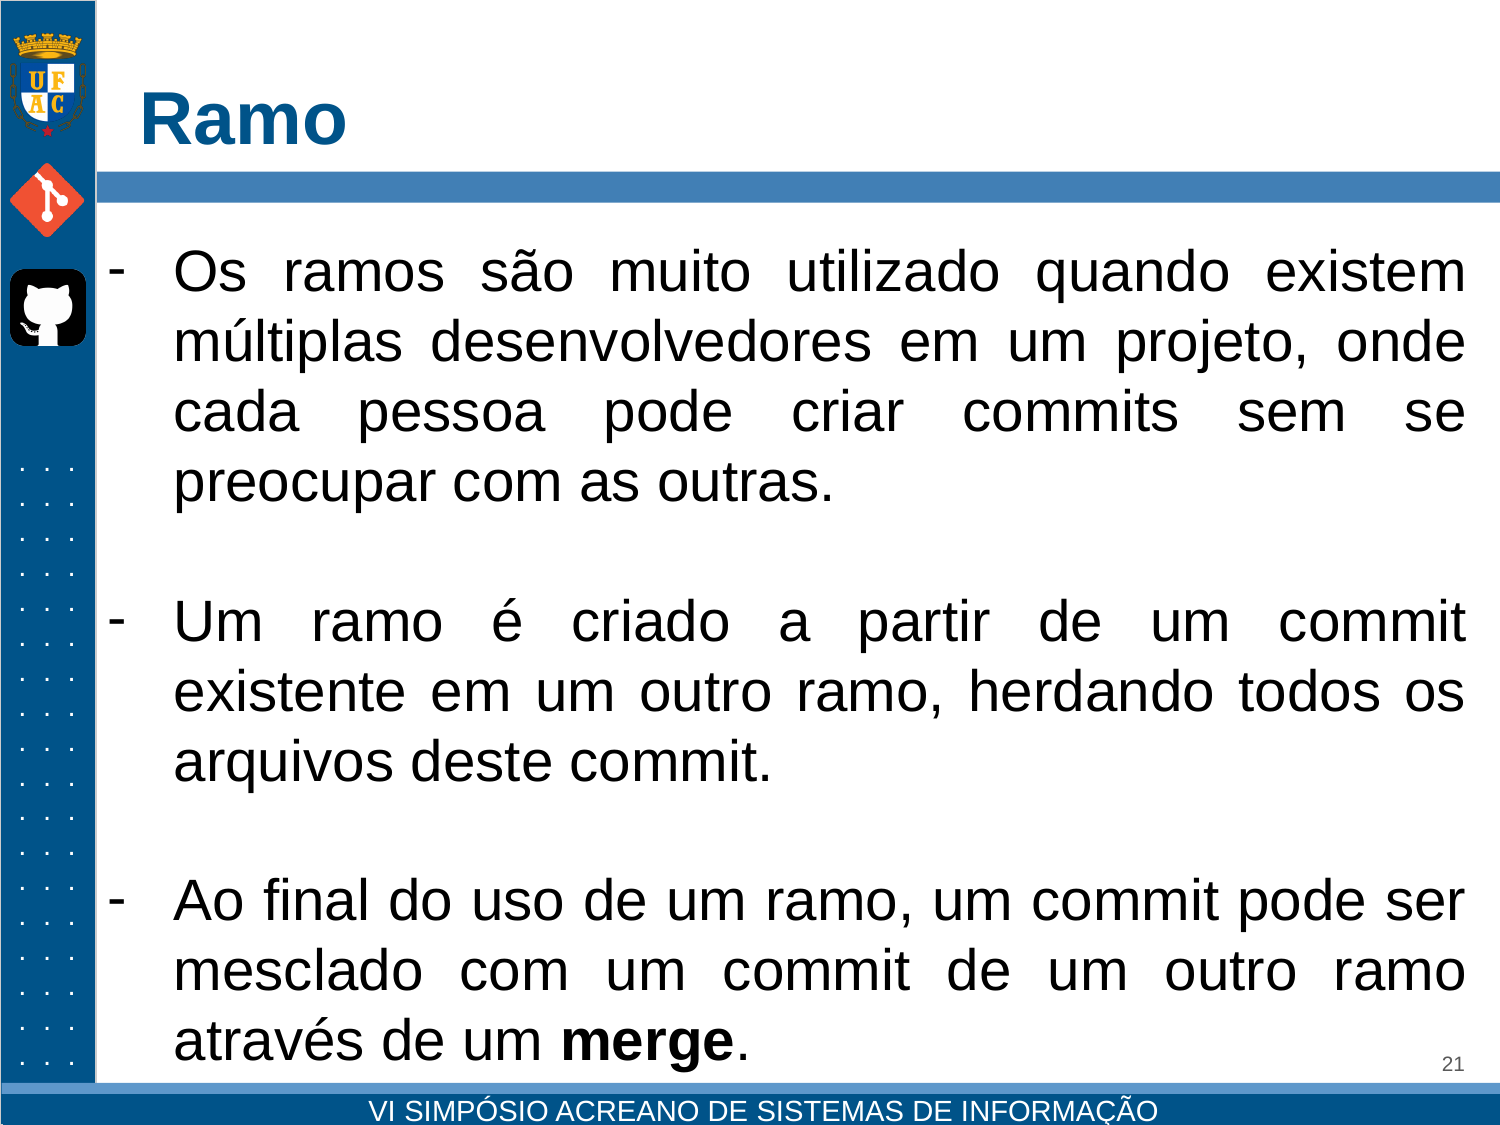

# Ramo
Os ramos são muito utilizado quando existem múltiplas desenvolvedores em um projeto, onde cada pessoa pode criar commits sem se preocupar com as outras.
Um ramo é criado a partir de um commit existente em um outro ramo, herdando todos os arquivos deste commit.
Ao final do uso de um ramo, um commit pode ser mesclado com um commit de um outro ramo através de um merge.
. . .
. . .
. . .
. . .
. . .
. . .
. . .
. . .
. . .
. . .
. . .
. . .
. . .
. . .
. . .
. . .
. . .
. . .
VI SIMPÓSIO ACREANO DE SISTEMAS DE INFORMAÇÃO